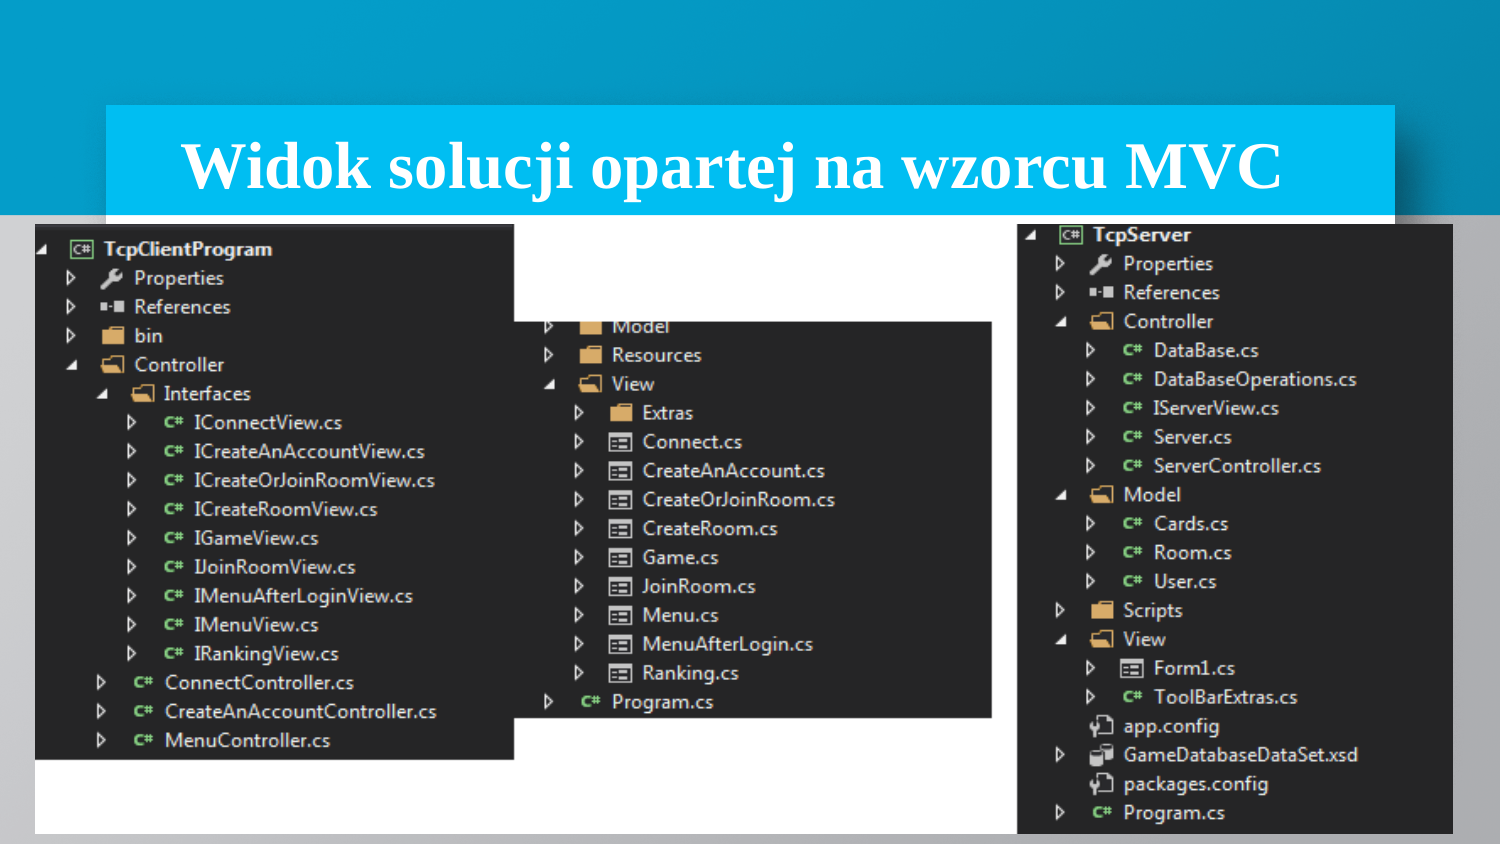

# Widok solucji opartej na wzorcu MVC